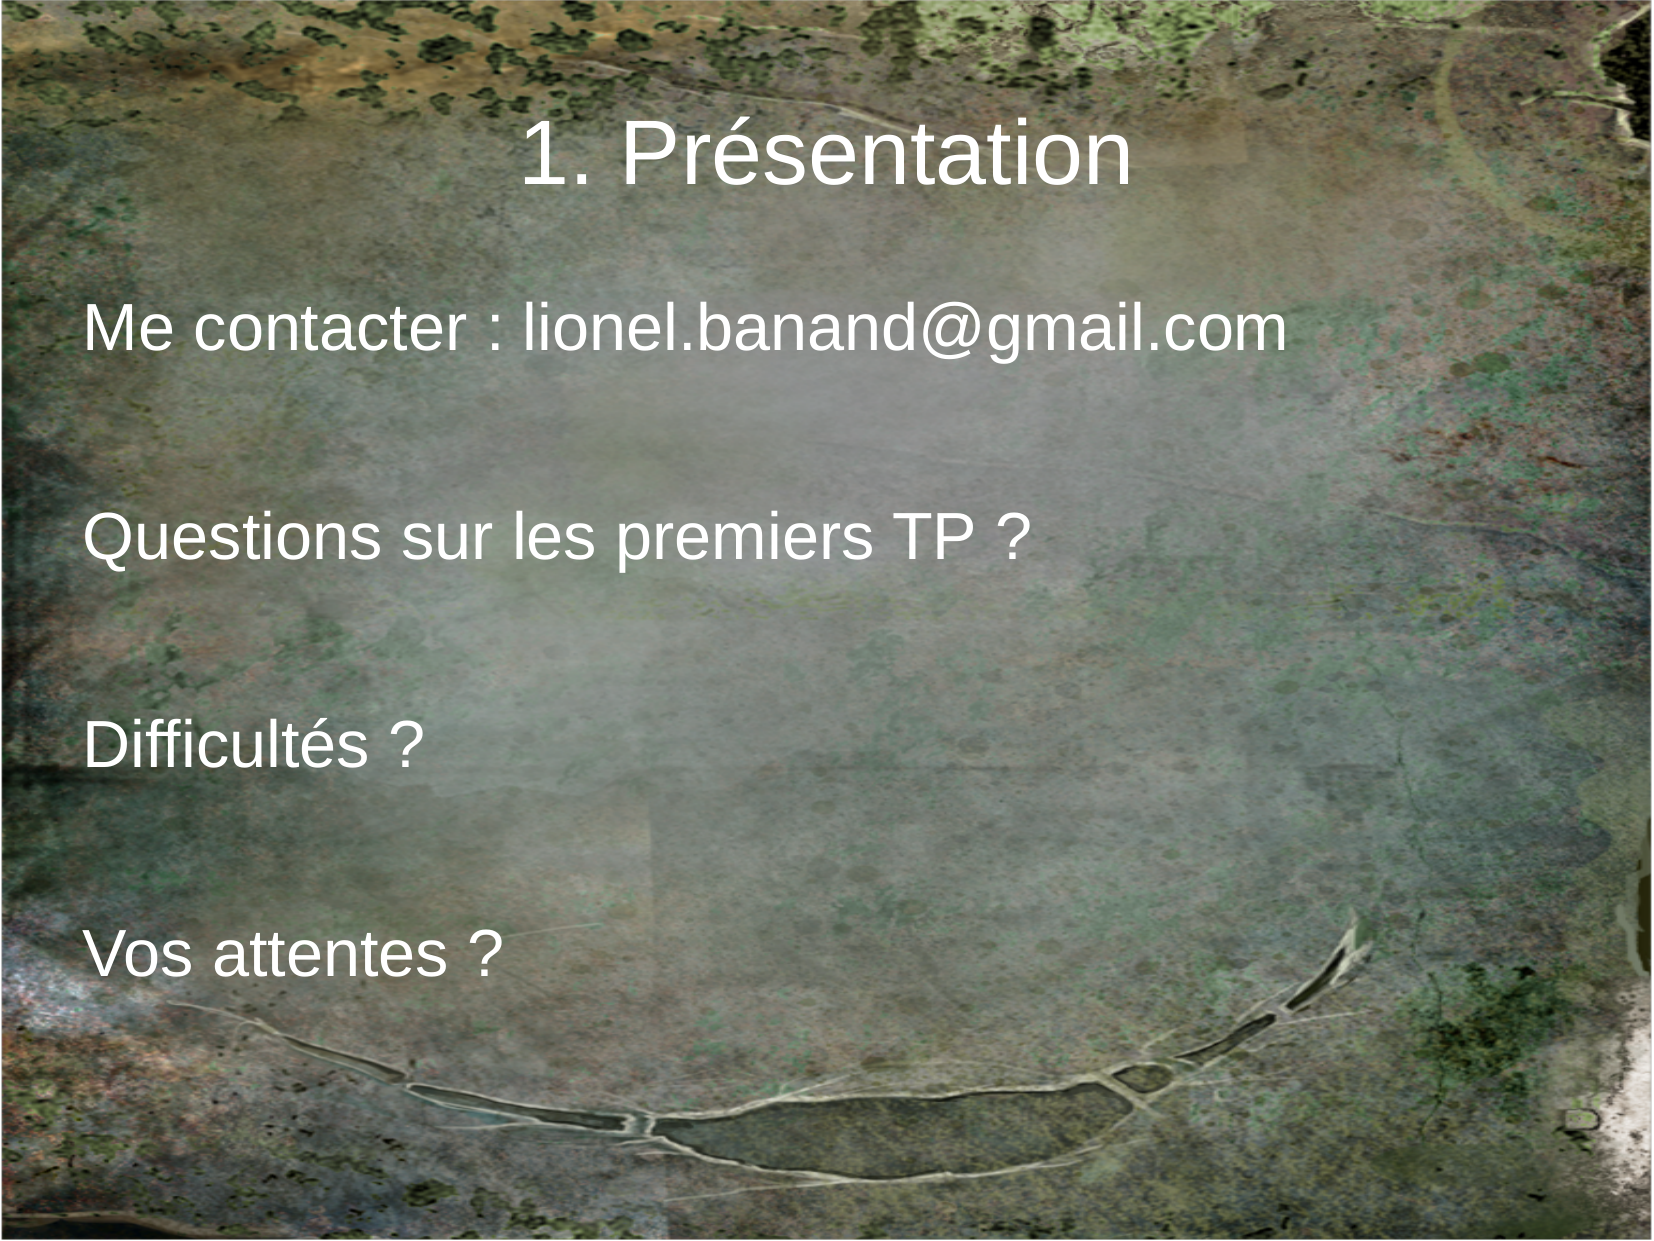

# 1. Présentation
Me contacter : lionel.banand@gmail.com
Questions sur les premiers TP ?
Difficultés ?
Vos attentes ?